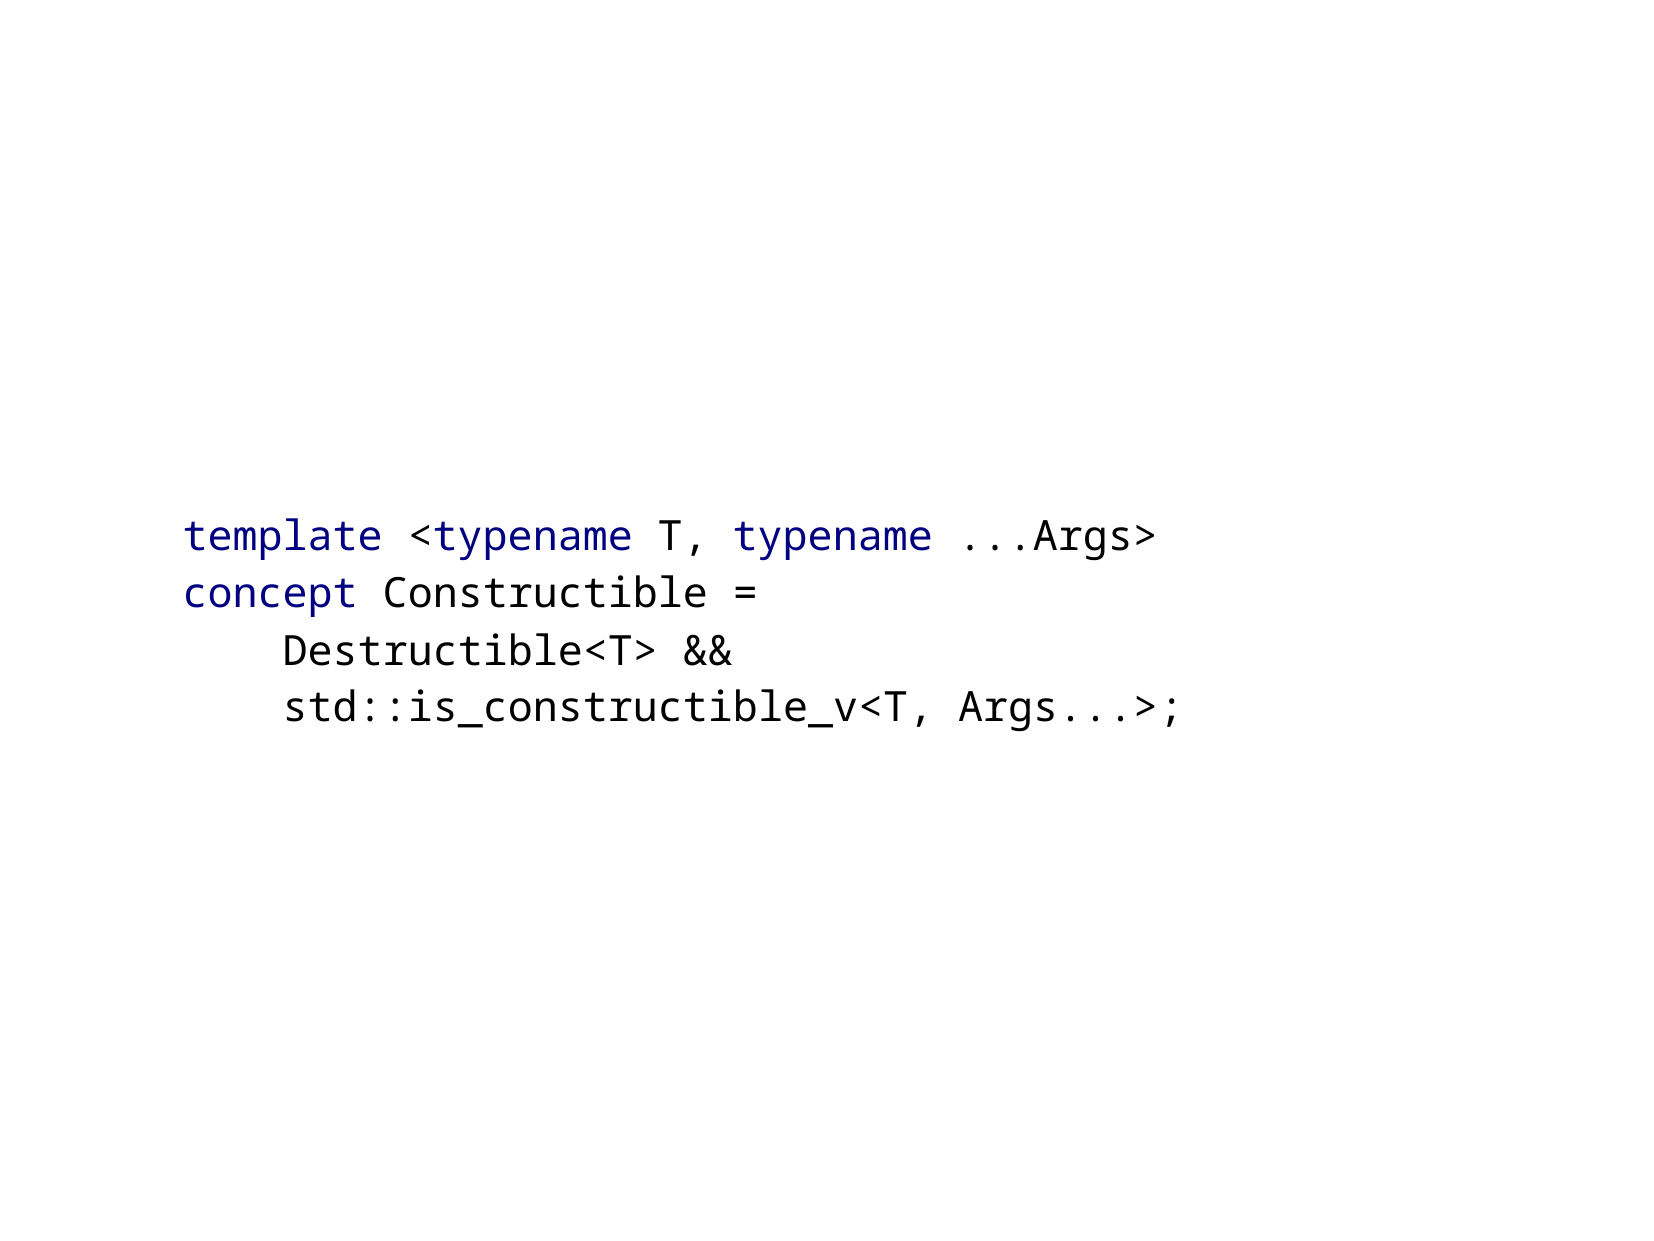

# template <typename T, typename ...Args>
 concept Constructible =
 Destructible<T> &&
 std::is_constructible_v<T, Args...>;